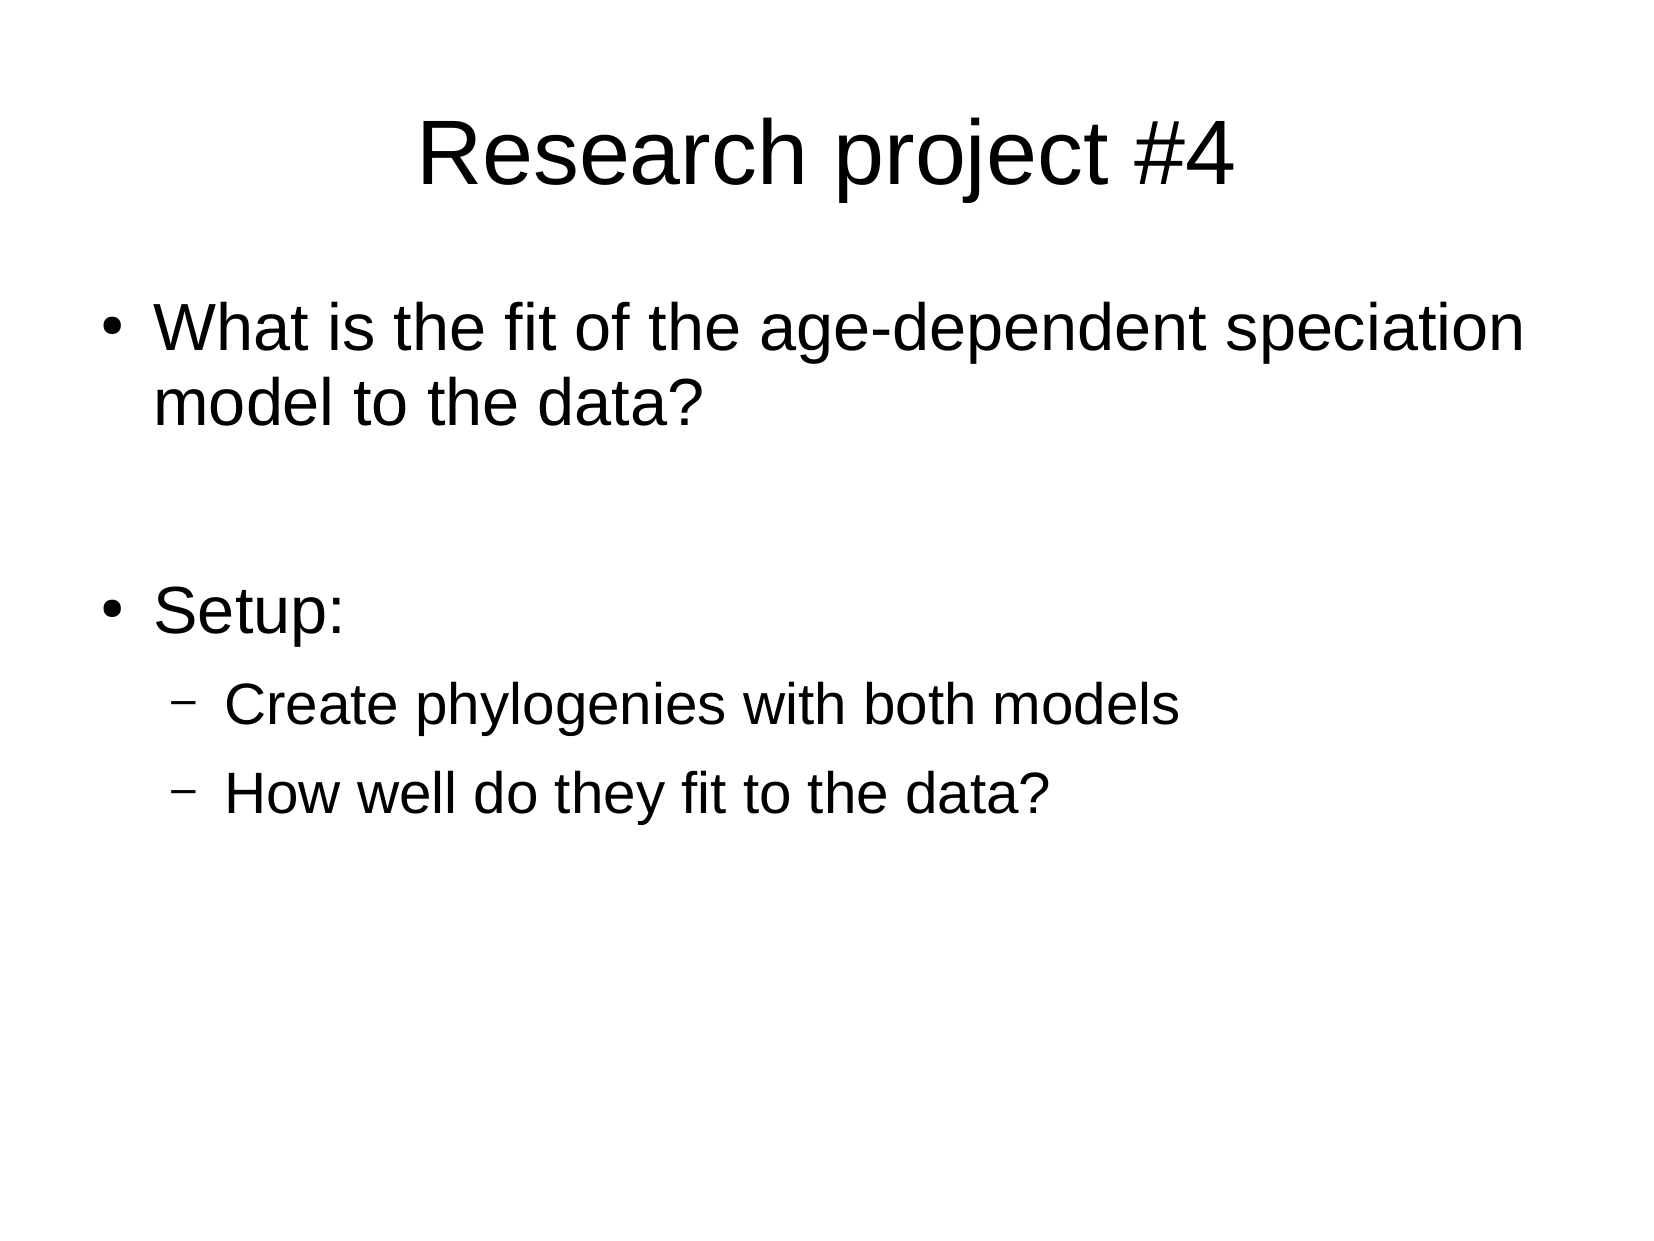

# Research project #4
What is the fit of the age-dependent speciation model to the data?
Setup:
Create phylogenies with both models
How well do they fit to the data?